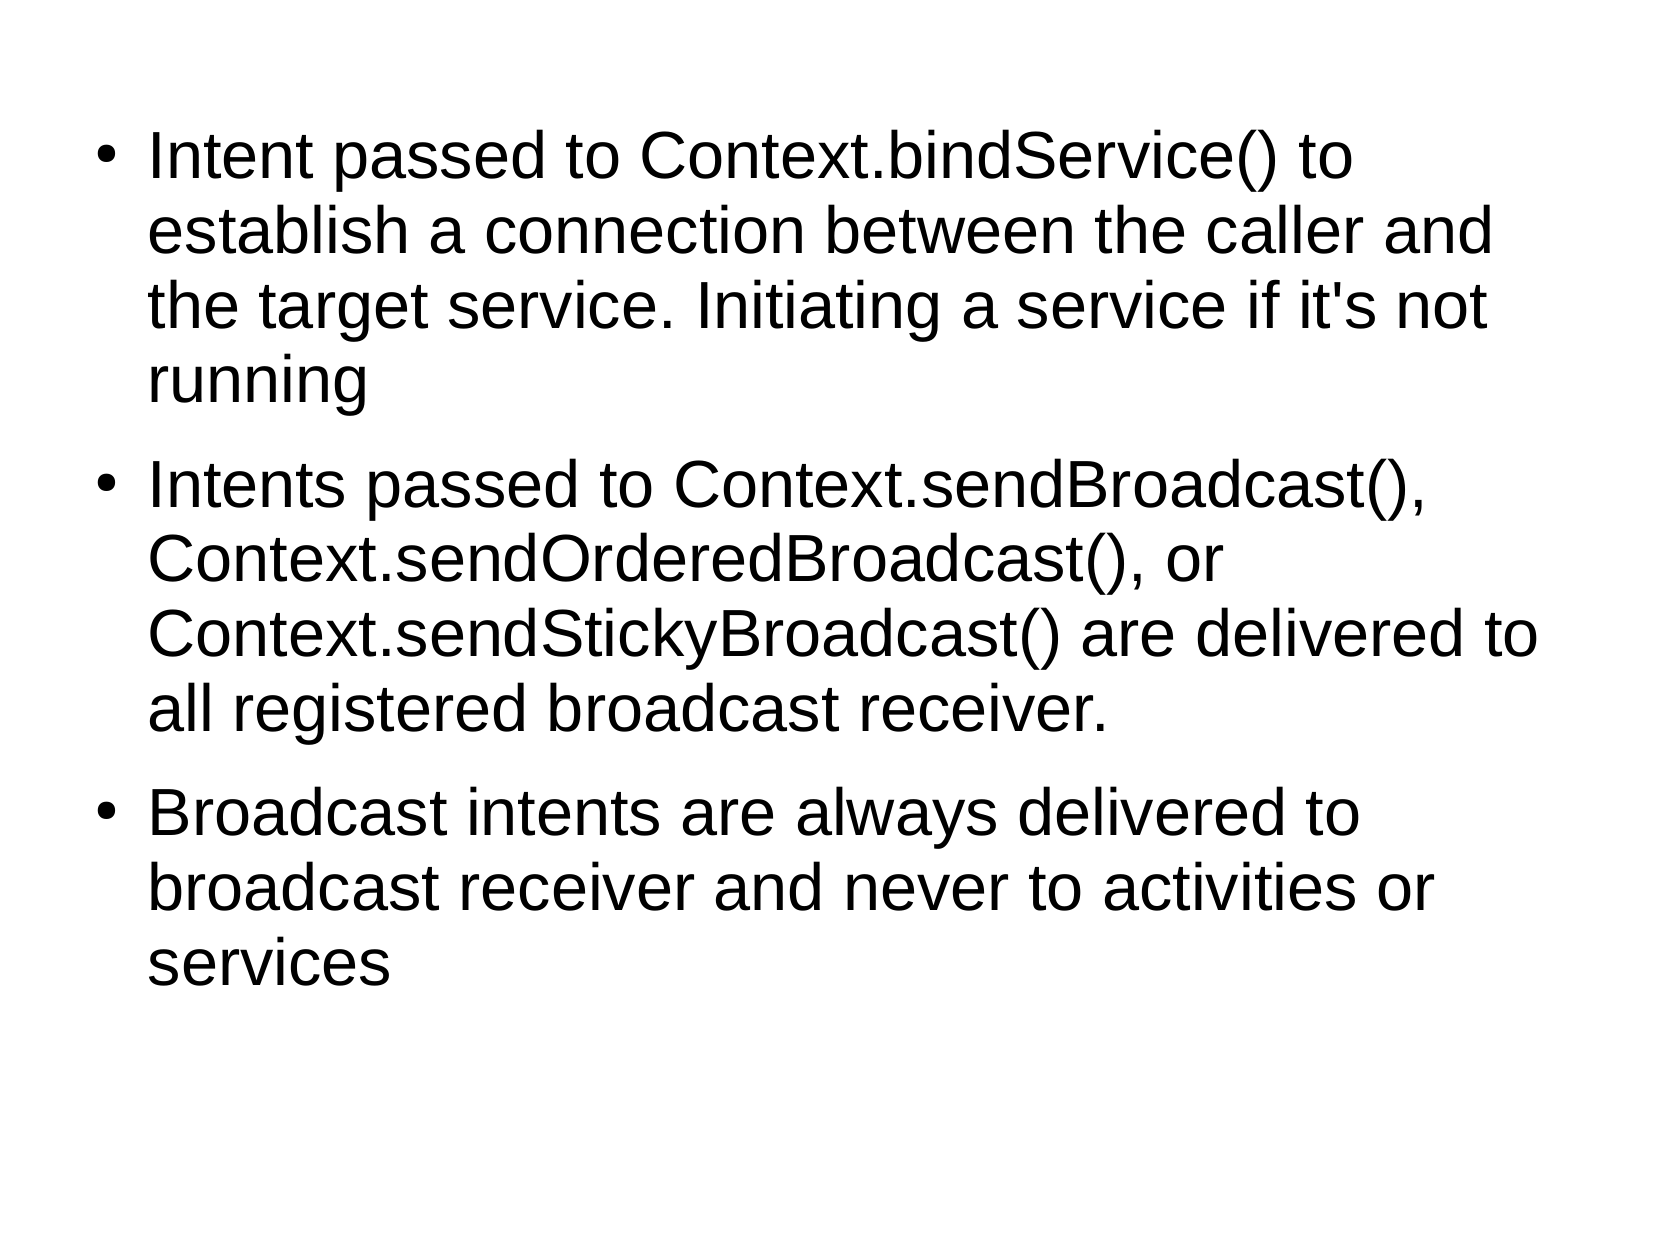

# Intent passed to Context.bindService() to establish a connection between the caller and the target service. Initiating a service if it's not running
Intents passed to Context.sendBroadcast(), Context.sendOrderedBroadcast(), or Context.sendStickyBroadcast() are delivered to all registered broadcast receiver.
Broadcast intents are always delivered to broadcast receiver and never to activities or services